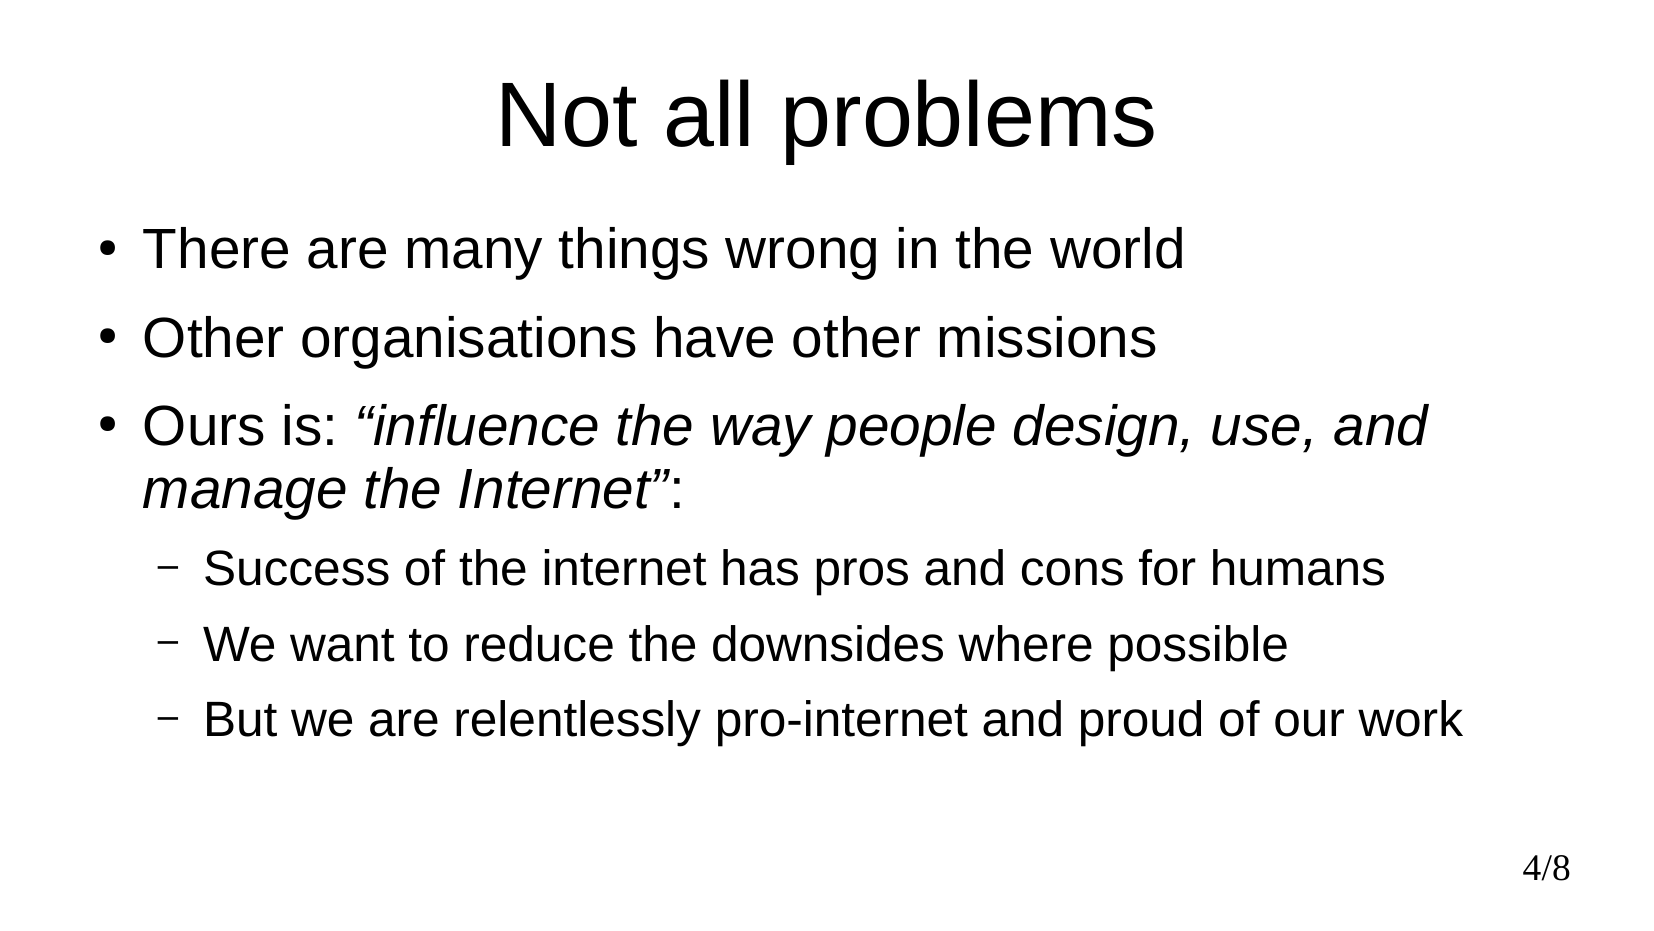

# Not all problems
There are many things wrong in the world
Other organisations have other missions
Ours is: “influence the way people design, use, and manage the Internet”:
Success of the internet has pros and cons for humans
We want to reduce the downsides where possible
But we are relentlessly pro-internet and proud of our work
4